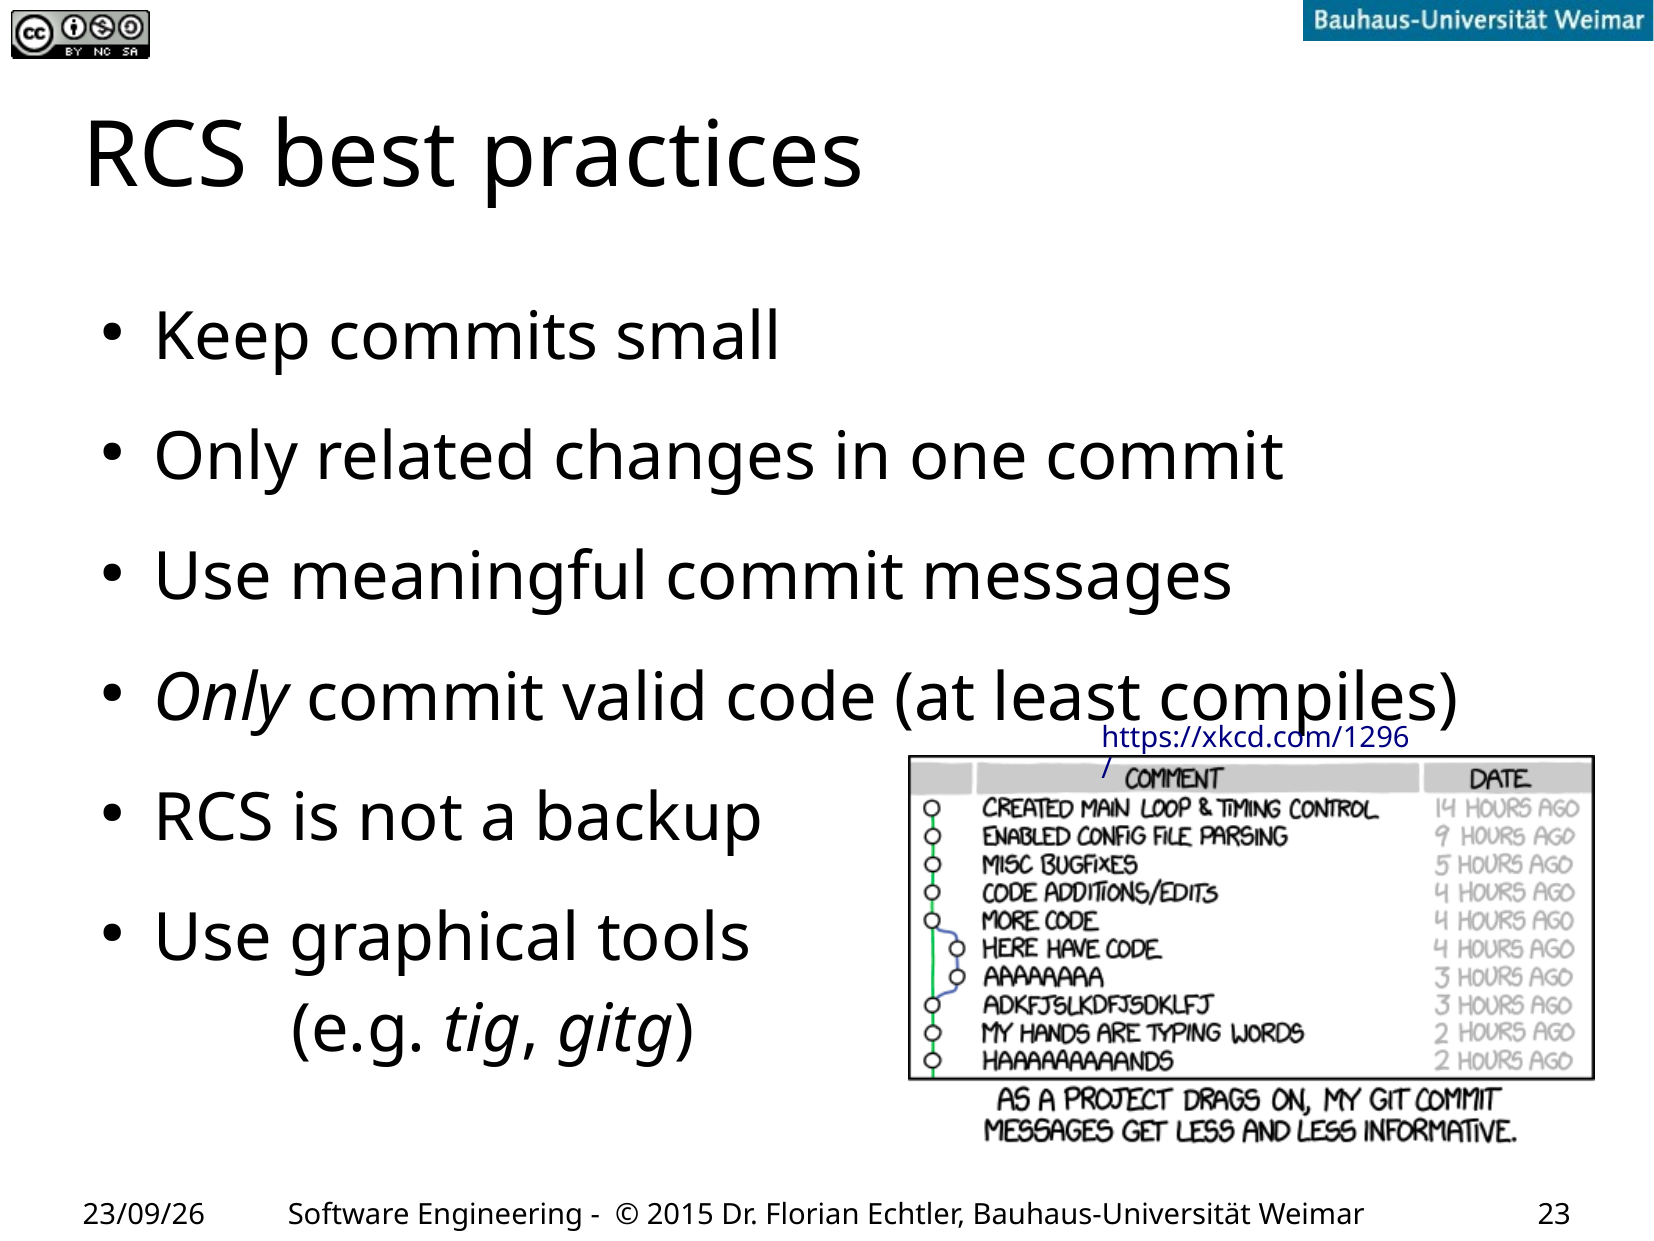

# RCS best practices
Keep commits small
Only related changes in one commit
Use meaningful commit messages
Only commit valid code (at least compiles)
RCS is not a backup
Use graphical tools (e.g. tig, gitg)
https://xkcd.com/1296/
Software Engineering - © 2015 Dr. Florian Echtler, Bauhaus-Universität Weimar
23